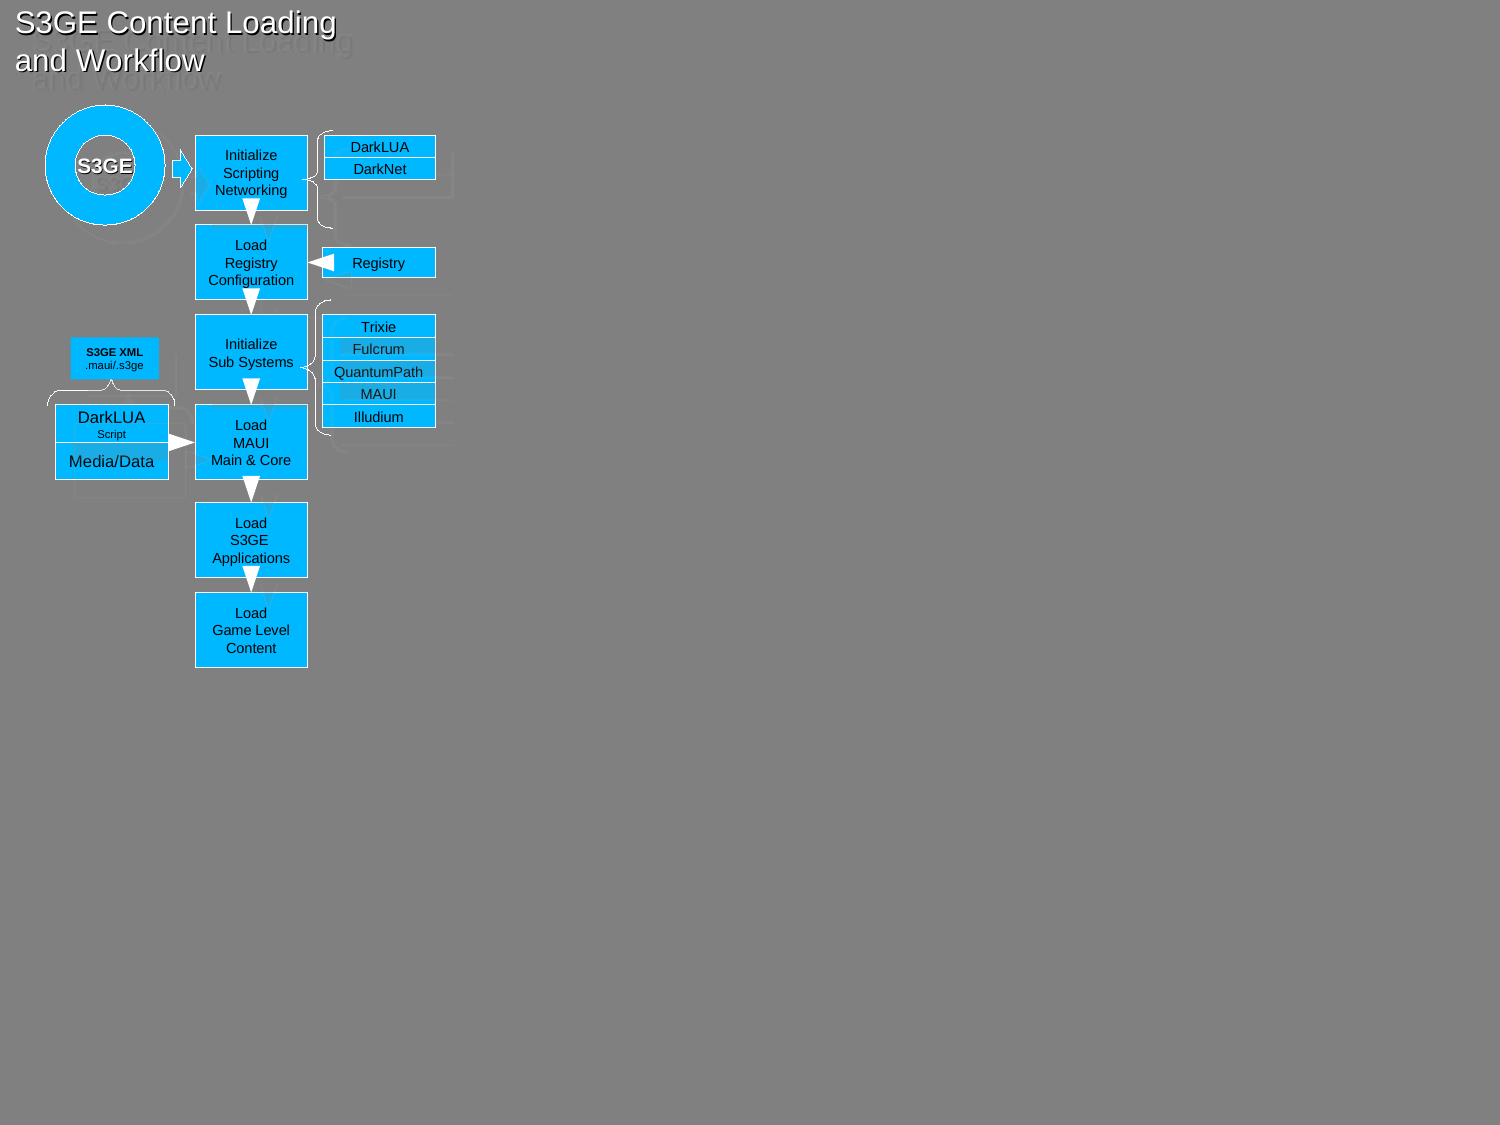

S3GE Content Loading
and Workflow
S3GE
Initialize
Scripting
Networking
DarkLUA
DarkNet
Load
Registry
Configuration
Registry
Initialize
Sub Systems
Trixie
S3GE XML
.maui/.s3ge
Fulcrum
QuantumPath
MAUI
DarkLUA
Script
Load
MAUI
Main & Core
Illudium
Media/Data
Load
S3GE
Applications
Load
Game Level
Content